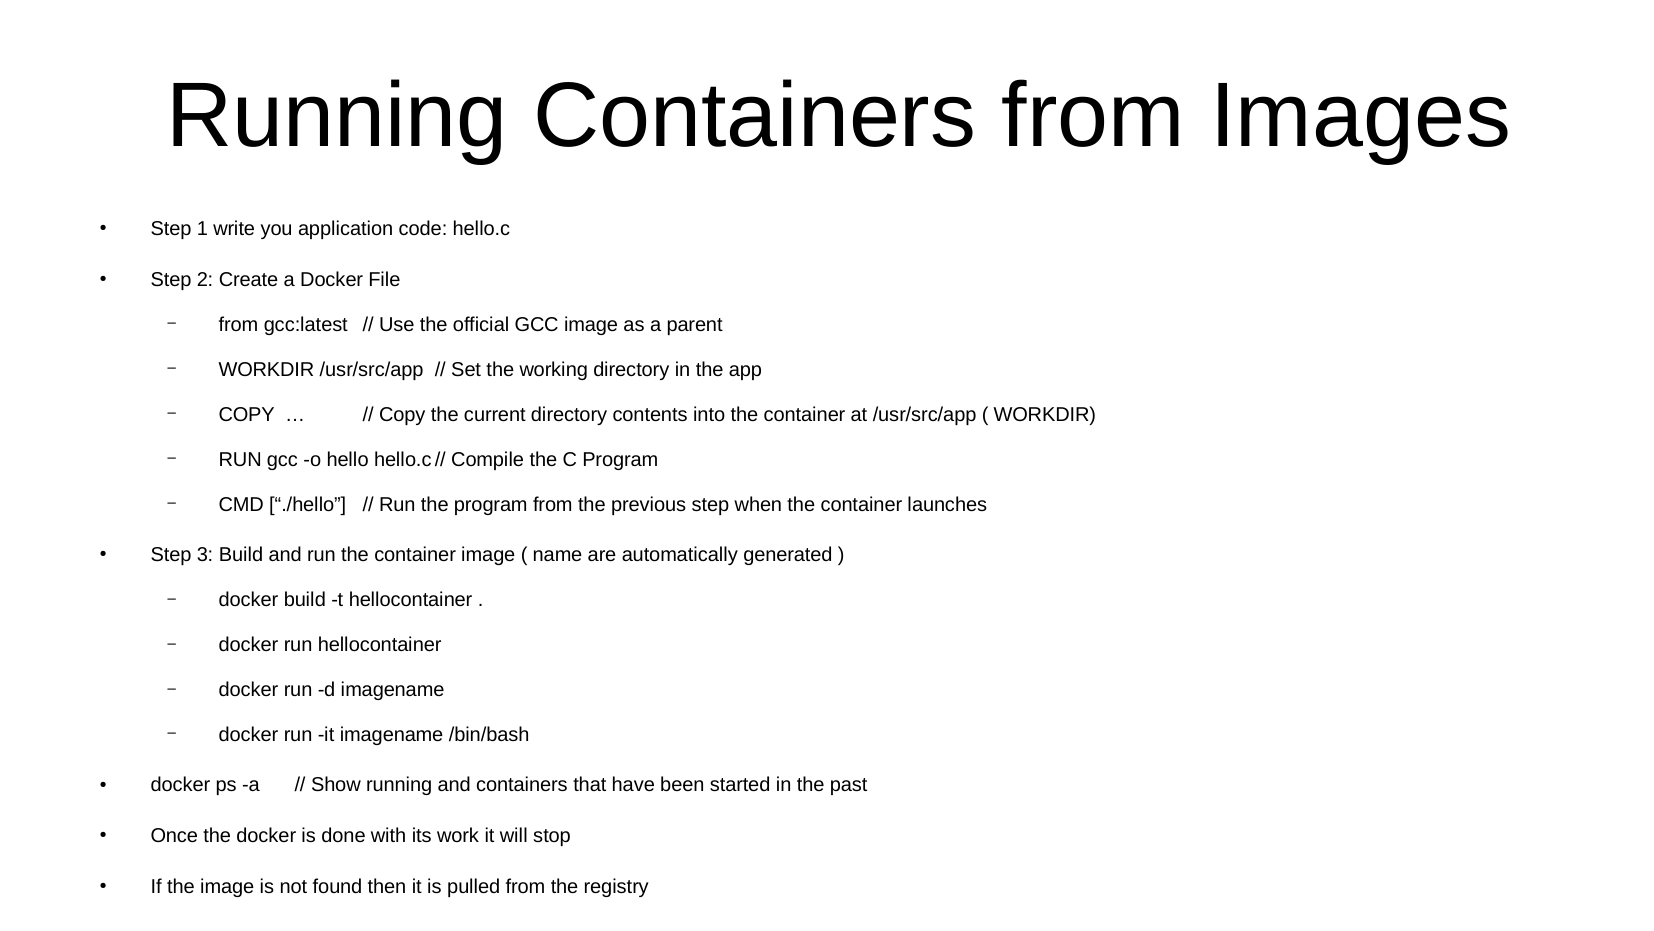

# Running Containers from Images
Step 1 write you application code: hello.c
Step 2: Create a Docker File
from gcc:latest					// Use the official GCC image as a parent
WORKDIR /usr/src/app				// Set the working directory in the app
COPY …					// Copy the current directory contents into the container at /usr/src/app ( WORKDIR)
RUN gcc -o hello hello.c				// Compile the C Program
CMD [“./hello”]					// Run the program from the previous step when the container launches
Step 3: Build and run the container image ( name are automatically generated )
docker build -t hellocontainer .
docker run hellocontainer
docker run -d imagename
docker run -it imagename /bin/bash
docker ps -a 					// Show running and containers that have been started in the past
Once the docker is done with its work it will stop
If the image is not found then it is pulled from the registry